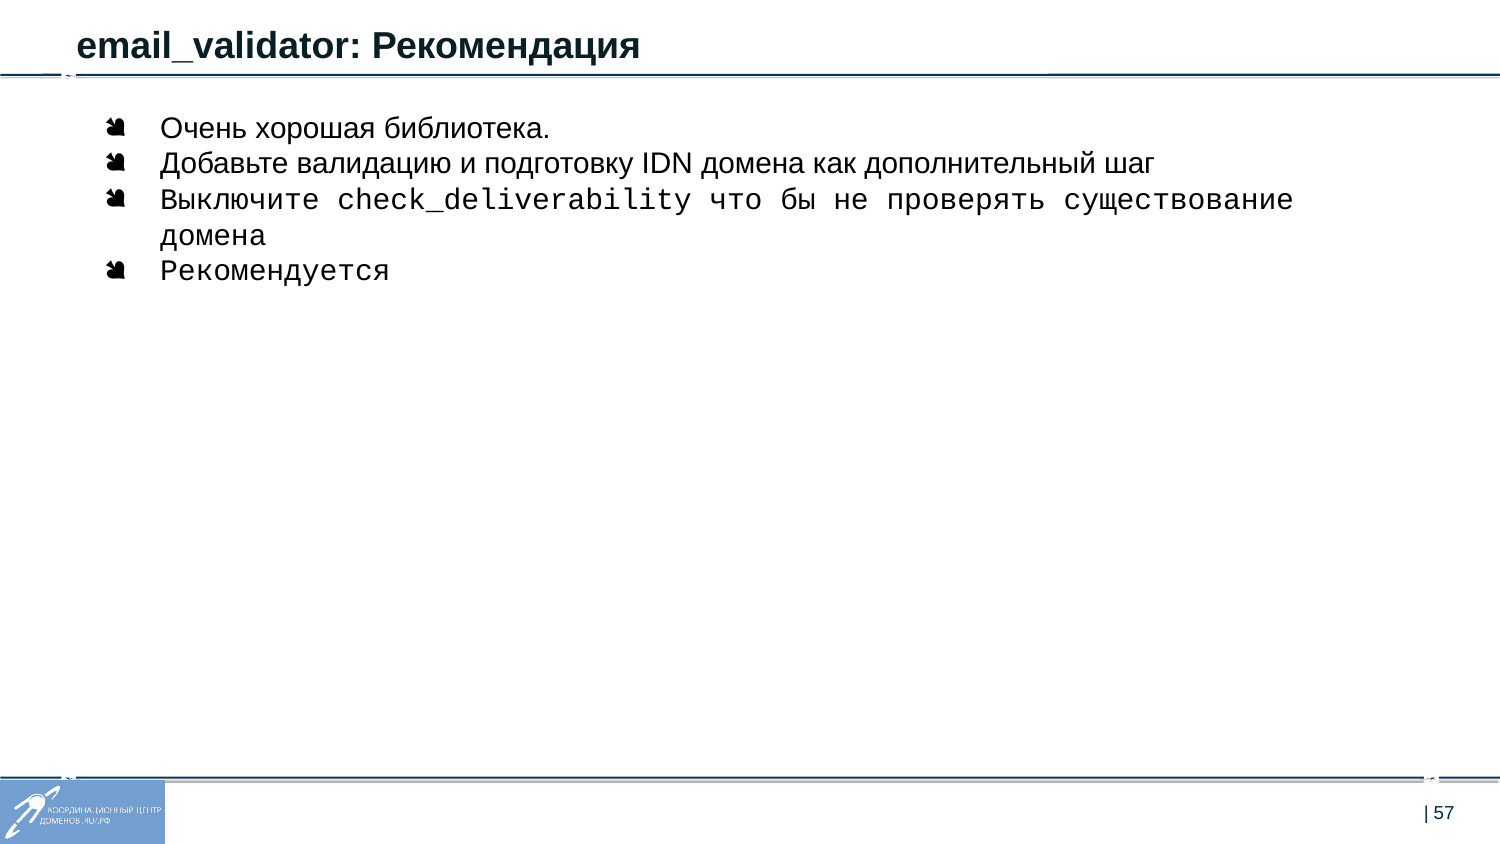

# email_validator: Рекомендация
Очень хорошая библиотека.
Добавьте валидацию и подготовку IDN домена как дополнительный шаг
Выключите check_deliverability что бы не проверять существование домена
Рекомендуется